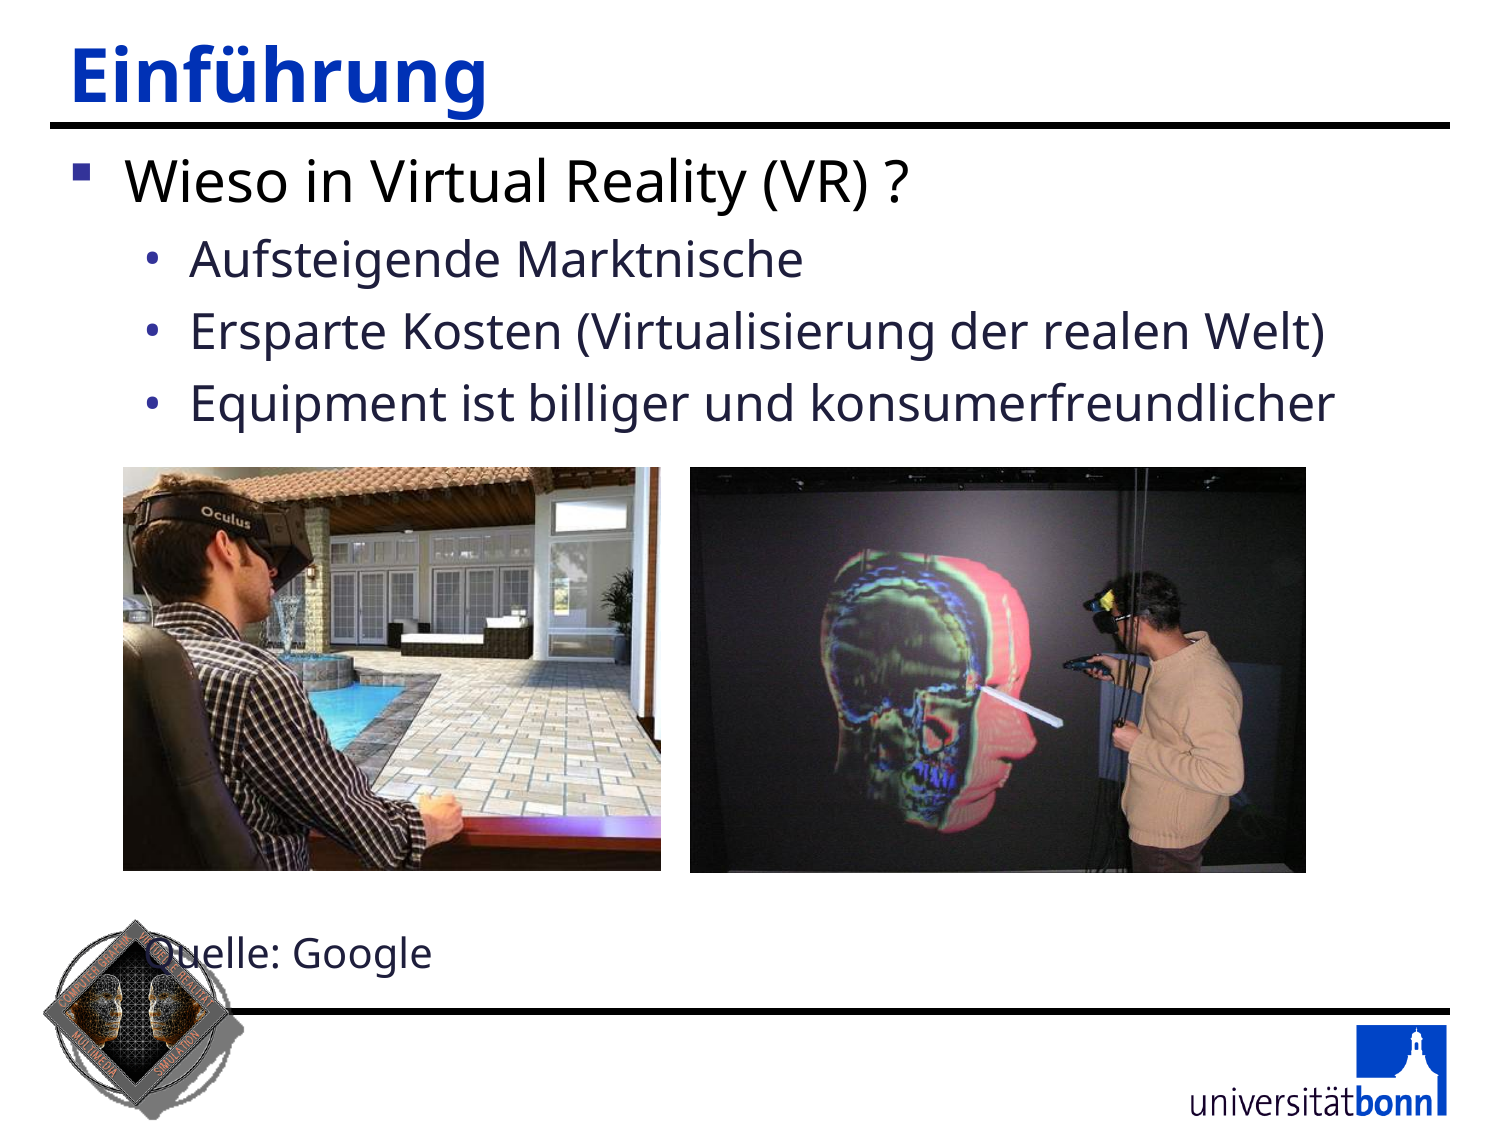

# Einführung
Wieso in Virtual Reality (VR) ?
Aufsteigende Marktnische
Ersparte Kosten (Virtualisierung der realen Welt)
Equipment ist billiger und konsumerfreundlicher
Quelle: Google